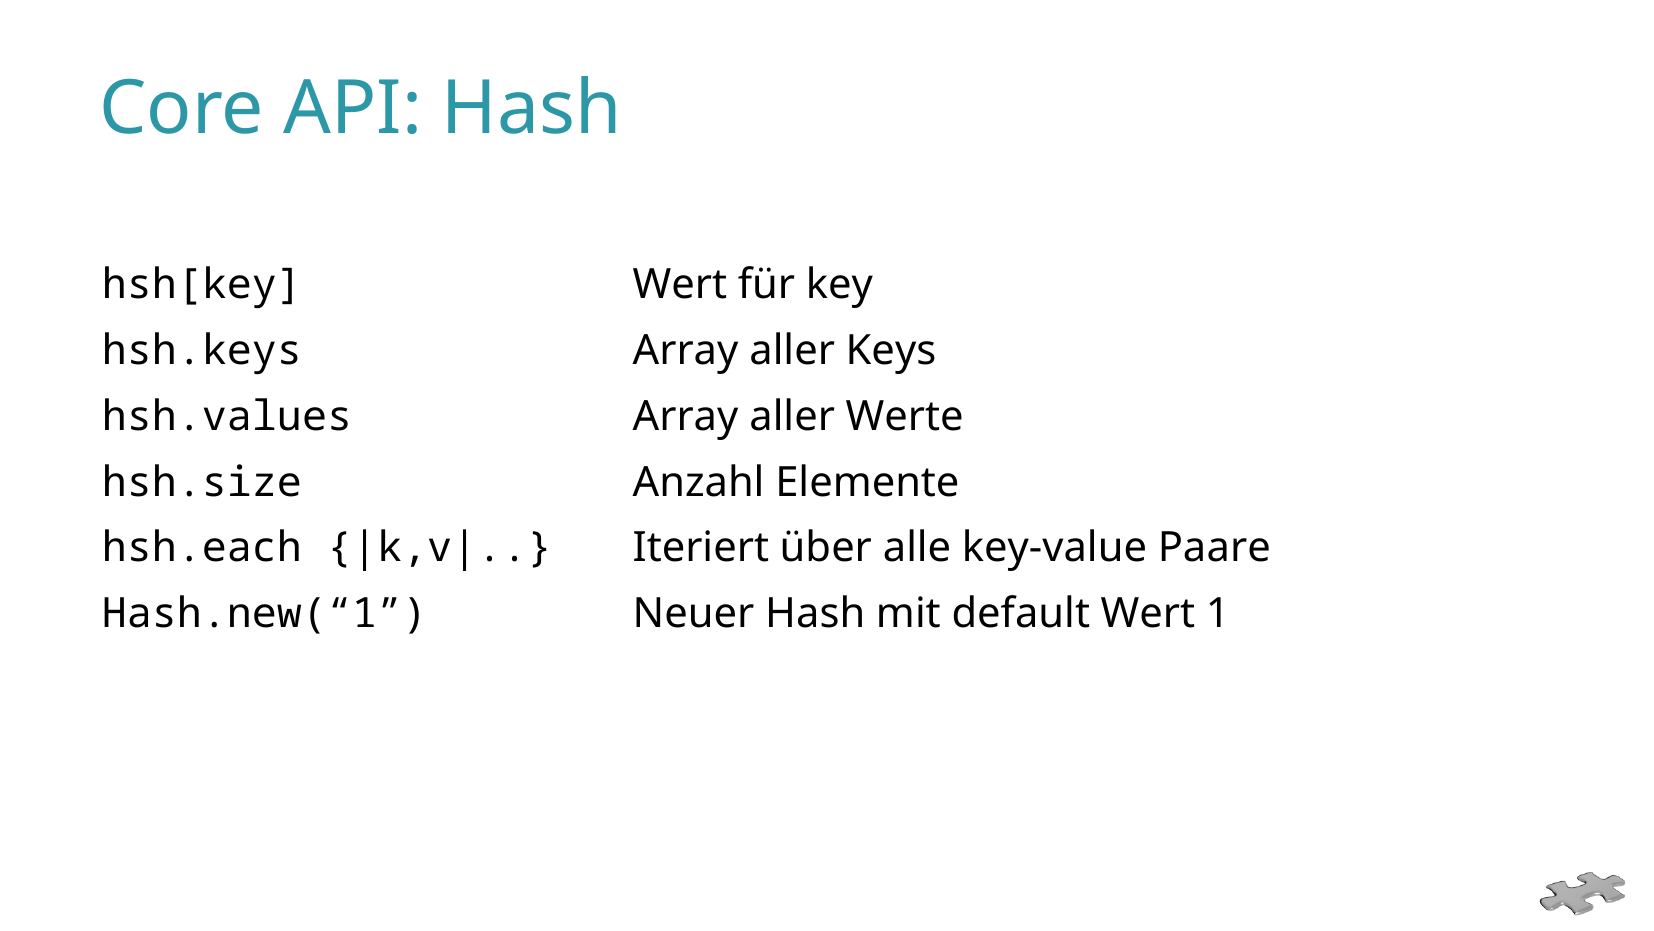

# Core API: Hash
hsh[key]	Wert für key
hsh.keys	Array aller Keys
hsh.values	Array aller Werte
hsh.size	Anzahl Elemente
hsh.each {|k,v|..}	Iteriert über alle key-value Paare
Hash.new(“1”)	Neuer Hash mit default Wert 1